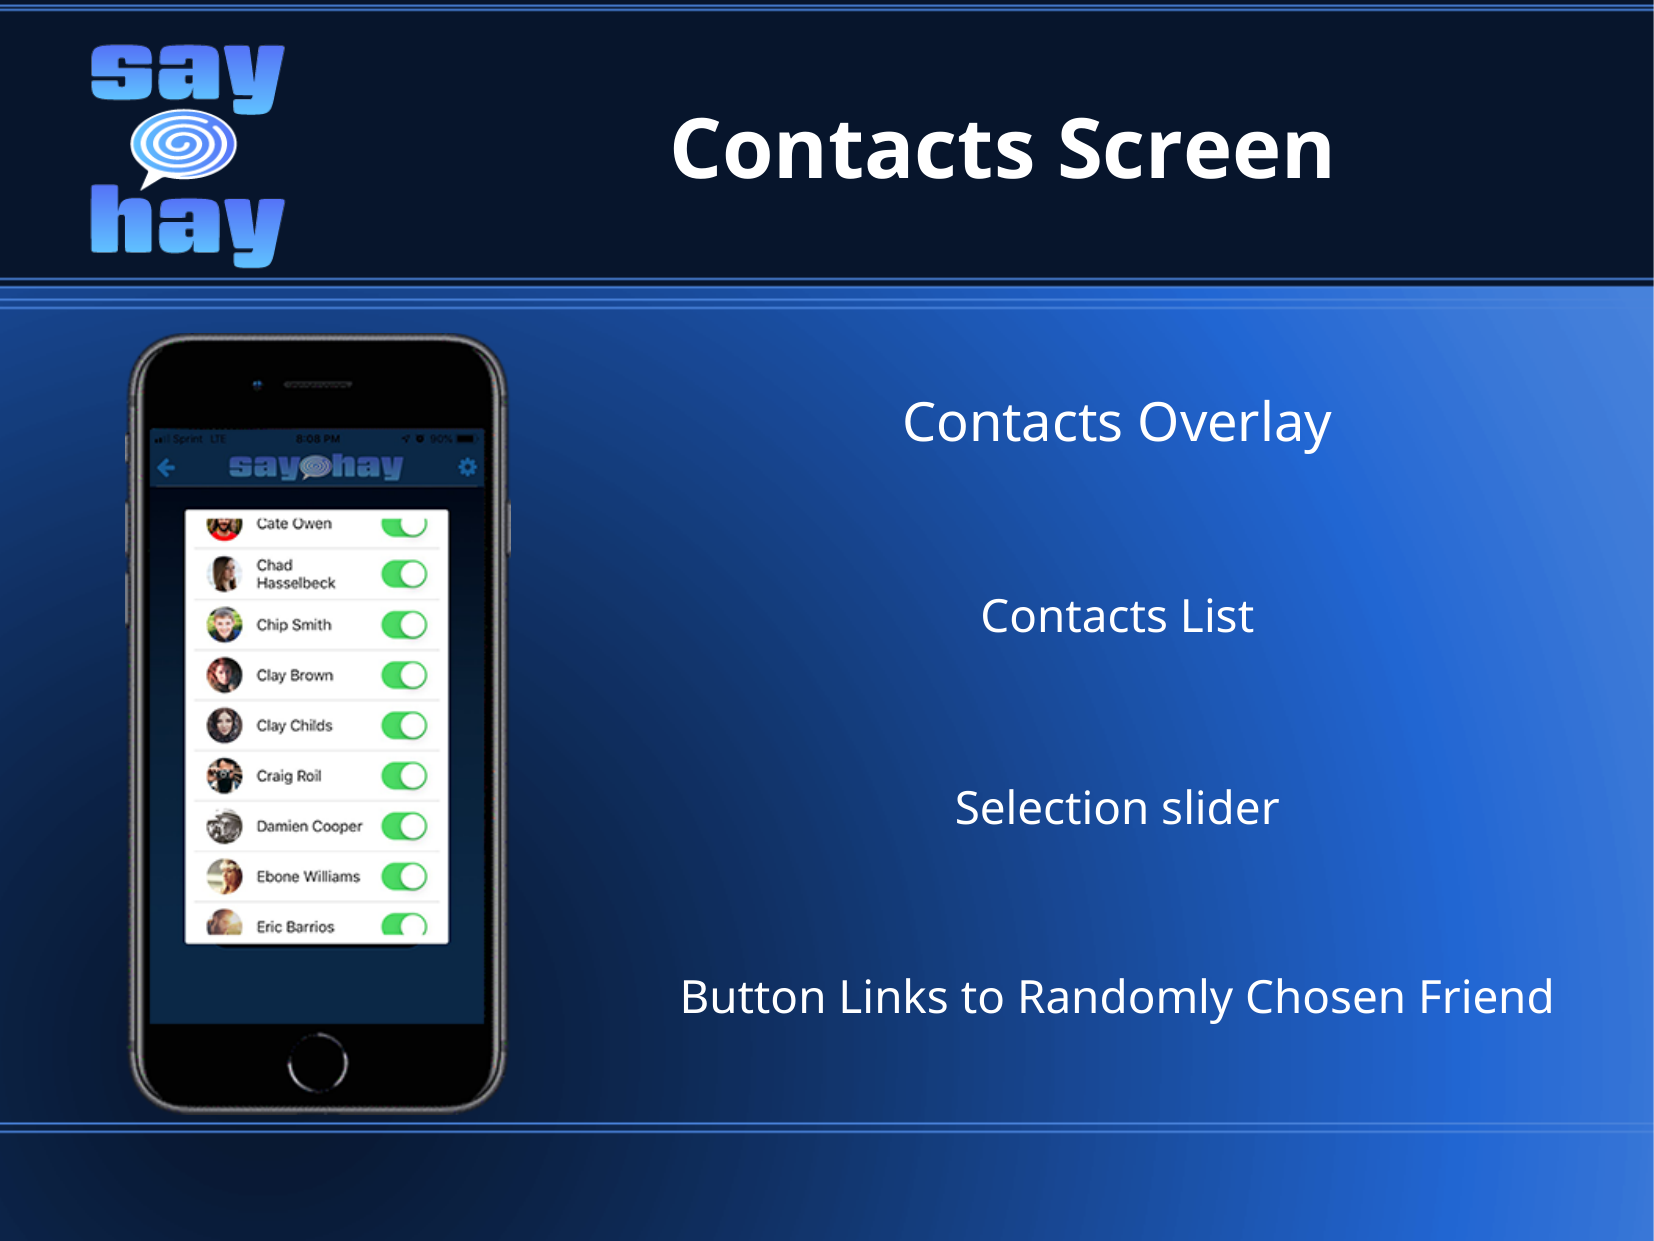

# Contacts Screen
Contacts Overlay
Contacts List
Selection slider
Button Links to Randomly Chosen Friend